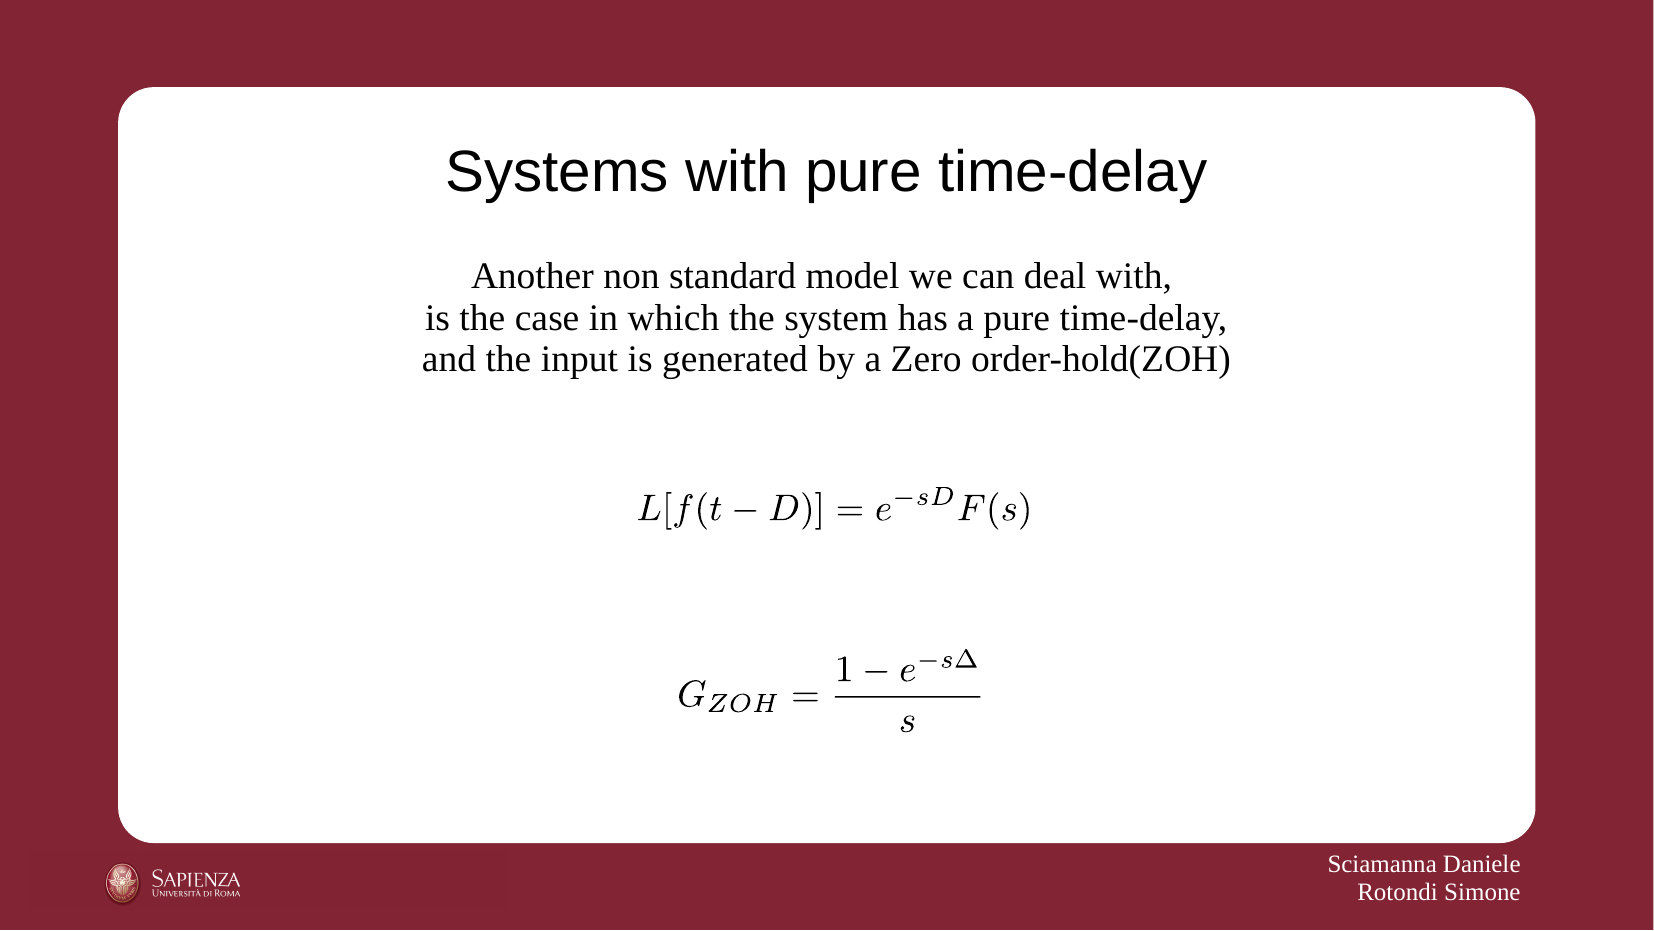

# Systems with pure time-delay
Another non standard model we can deal with,
is the case in which the system has a pure time-delay, and the input is generated by a Zero order-hold(ZOH)
Sciamanna Daniele
Rotondi Simone